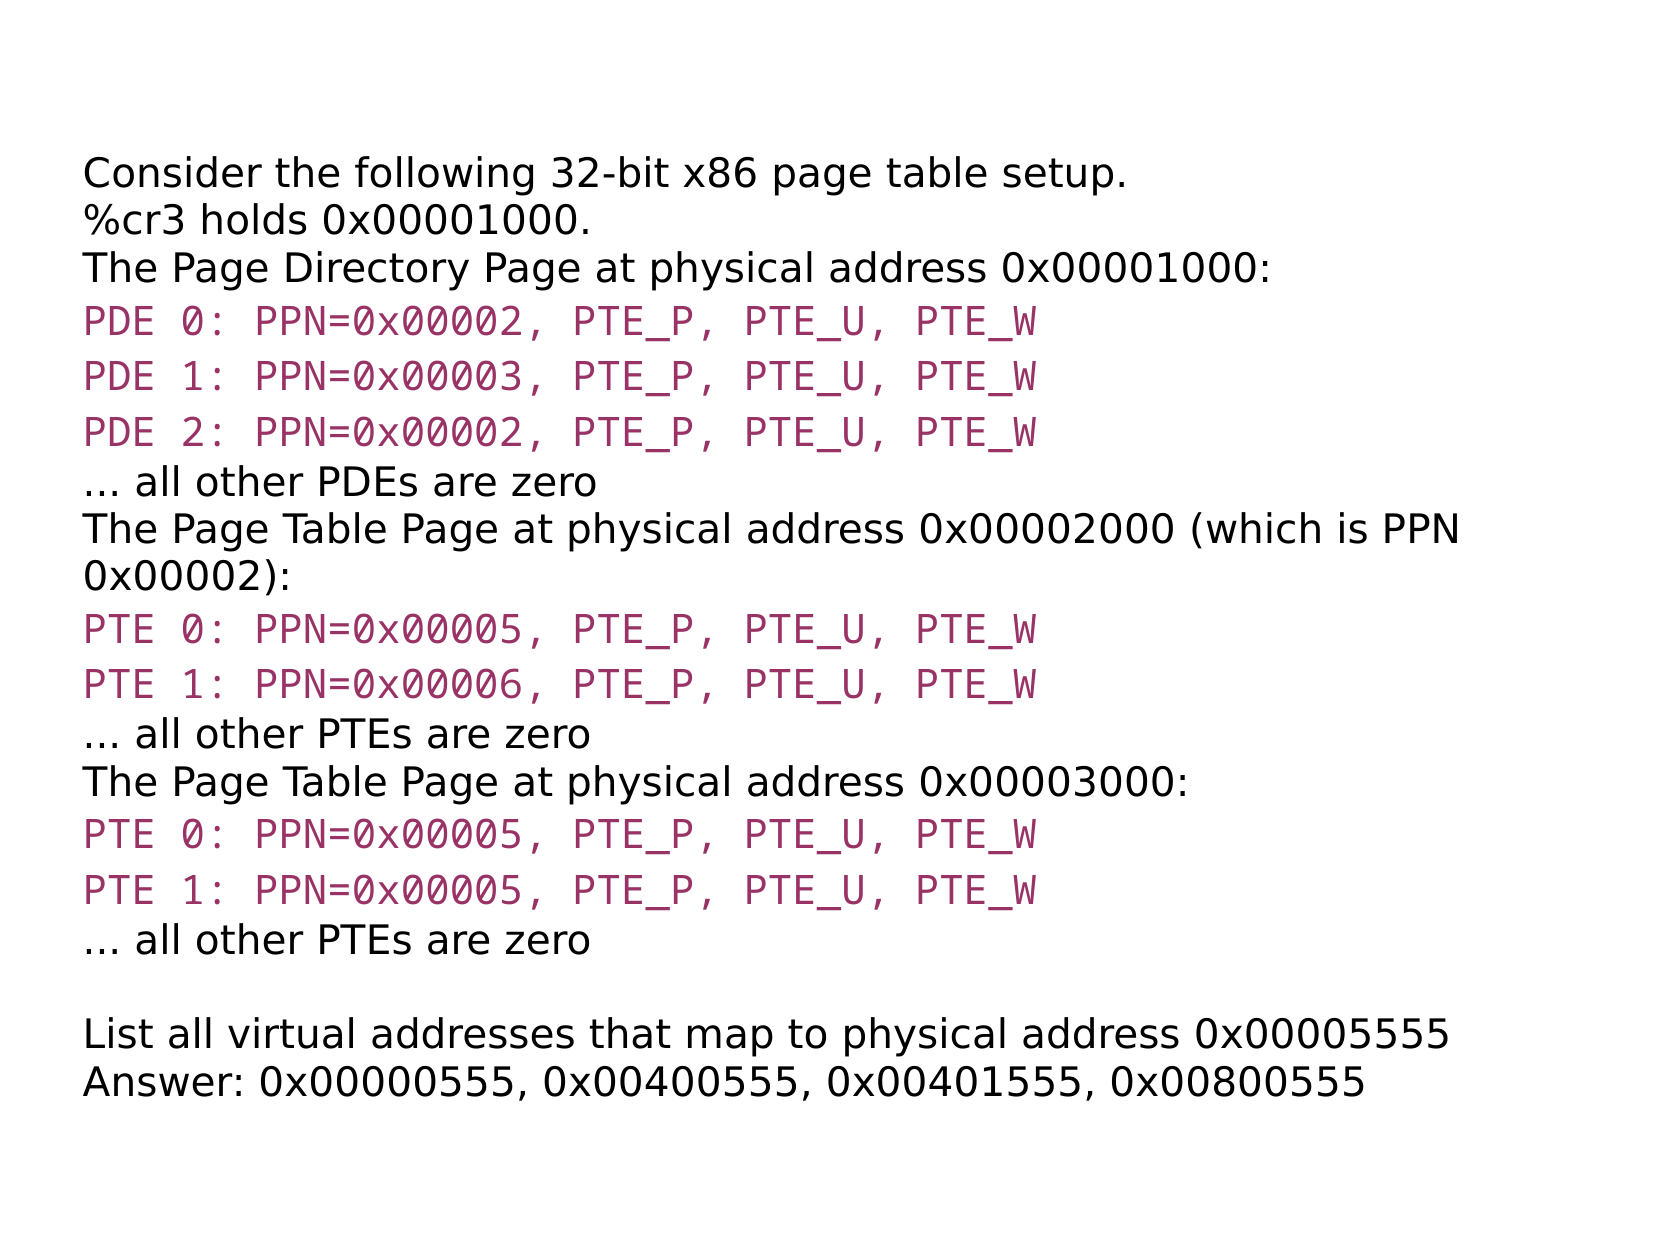

# Consider the following 32-bit x86 page table setup.
%cr3 holds 0x00001000.
The Page Directory Page at physical address 0x00001000:
PDE 0: PPN=0x00002, PTE_P, PTE_U, PTE_W
PDE 1: PPN=0x00003, PTE_P, PTE_U, PTE_W
PDE 2: PPN=0x00002, PTE_P, PTE_U, PTE_W
... all other PDEs are zero
The Page Table Page at physical address 0x00002000 (which is PPN 0x00002):
PTE 0: PPN=0x00005, PTE_P, PTE_U, PTE_W
PTE 1: PPN=0x00006, PTE_P, PTE_U, PTE_W
... all other PTEs are zero
The Page Table Page at physical address 0x00003000:
PTE 0: PPN=0x00005, PTE_P, PTE_U, PTE_W
PTE 1: PPN=0x00005, PTE_P, PTE_U, PTE_W
... all other PTEs are zero
List all virtual addresses that map to physical address 0x00005555
Answer: 0x00000555, 0x00400555, 0x00401555, 0x00800555